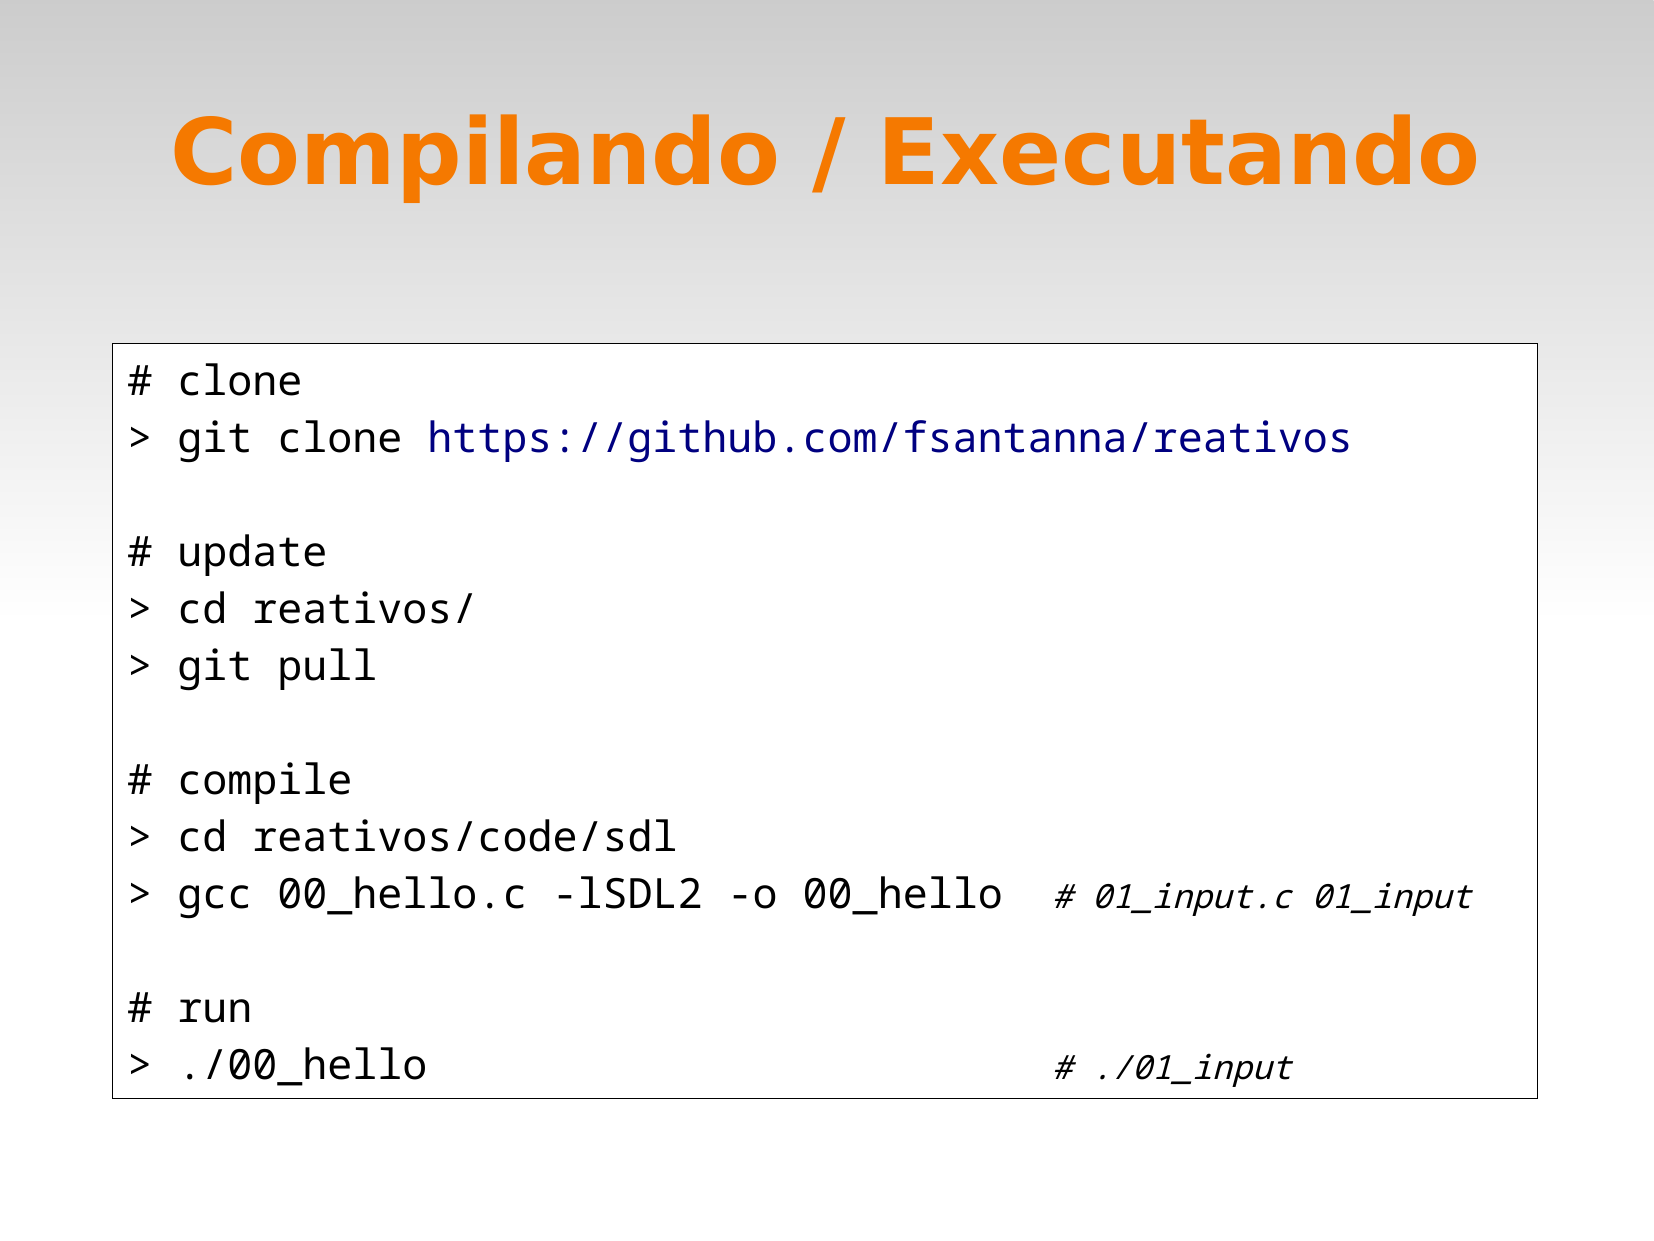

# Compilando / Executando
# clone
> git clone https://github.com/fsantanna/reativos
# update
> cd reativos/
> git pull
# compile
> cd reativos/code/sdl
> gcc 00_hello.c -lSDL2 -o 00_hello # 01_input.c 01_input
# run
> ./00_hello # ./01_input